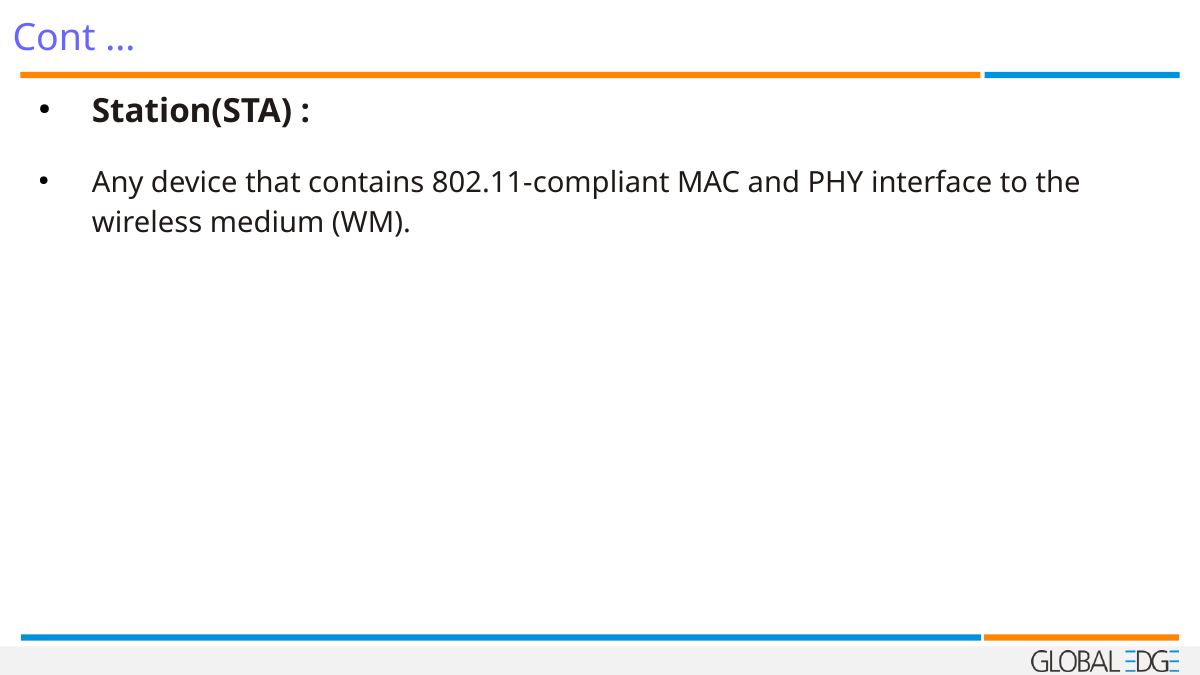

# Cont ...
Station(STA) :
Any device that contains 802.11-compliant MAC and PHY interface to the wireless medium (WM).